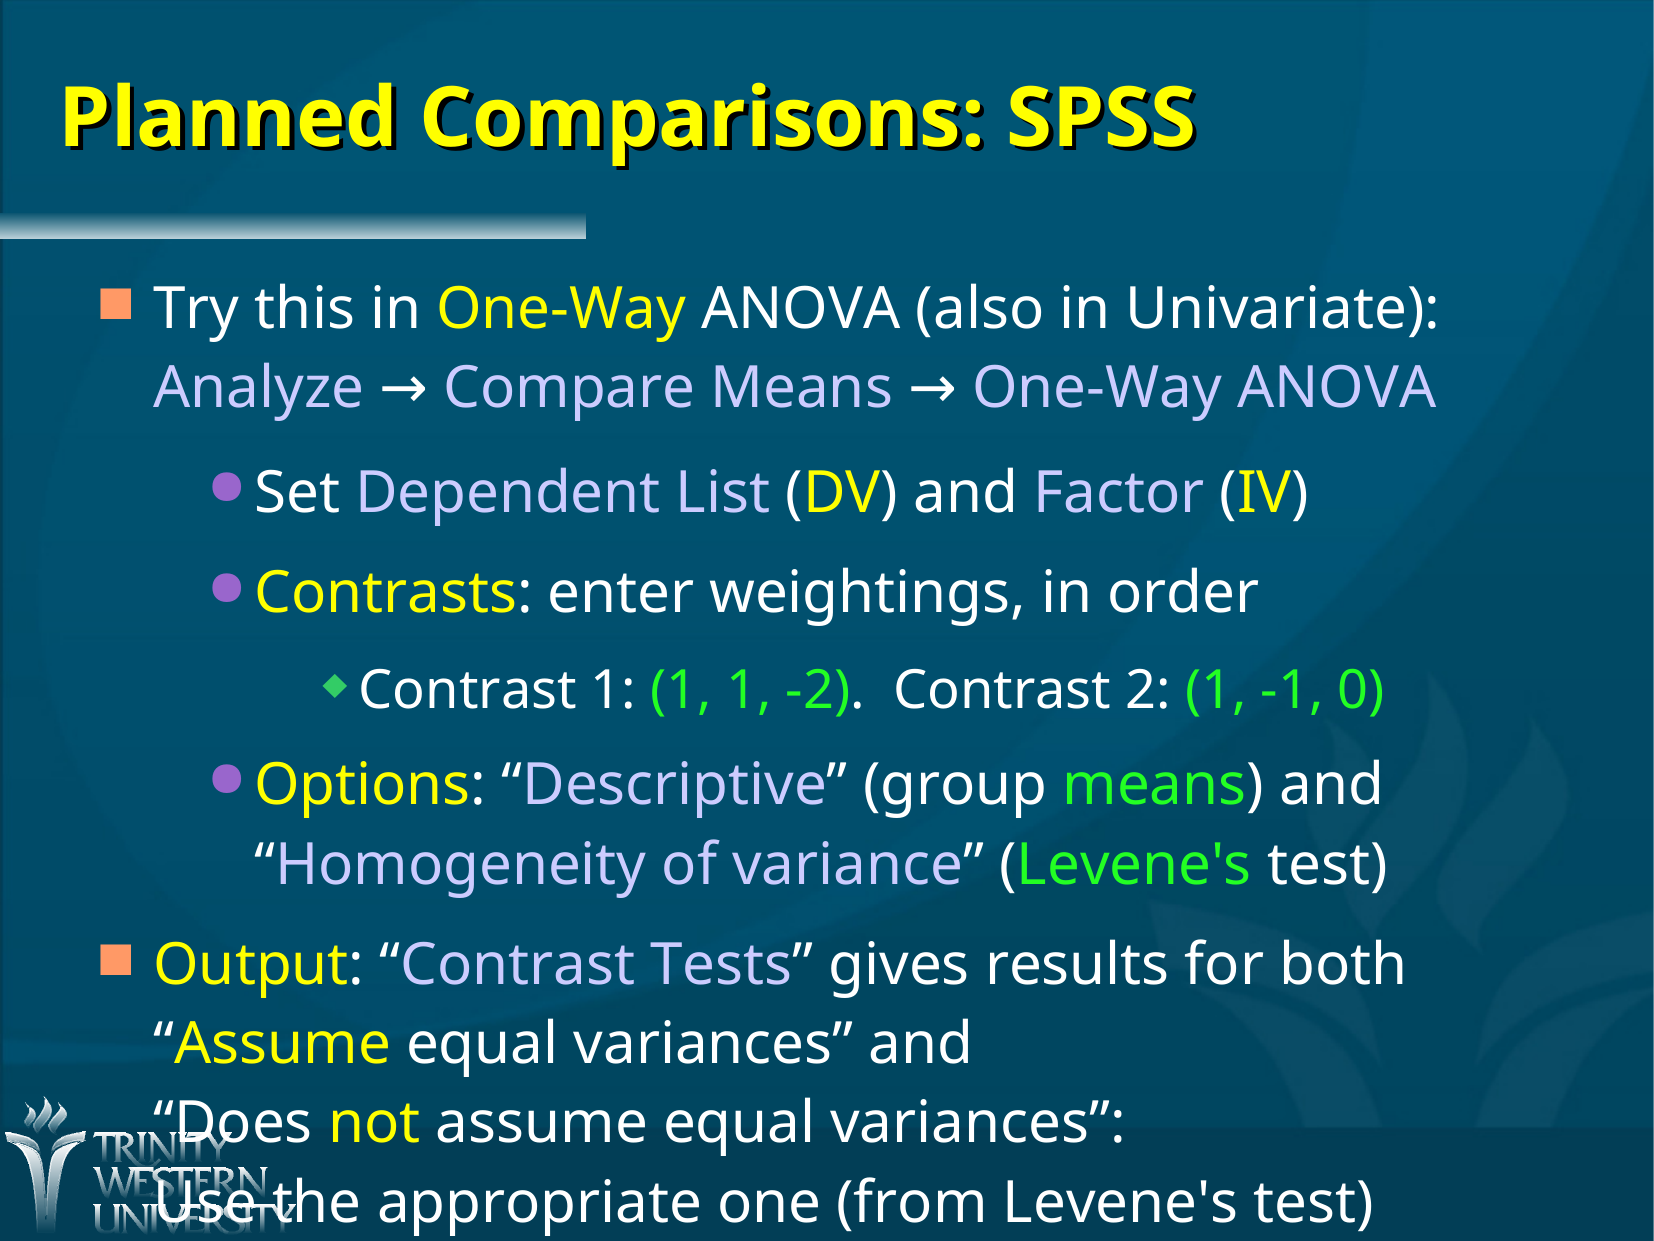

# Planned Comparisons: SPSS
Try this in One-Way ANOVA (also in Univariate):
Analyze → Compare Means → One-Way ANOVA
Set Dependent List (DV) and Factor (IV)
Contrasts: enter weightings, in order
Contrast 1: (1, 1, -2). Contrast 2: (1, -1, 0)
Options: “Descriptive” (group means) and “Homogeneity of variance” (Levene's test)
Output: “Contrast Tests” gives results for both “Assume equal variances” and
“Does not assume equal variances”:
Use the appropriate one (from Levene's test)